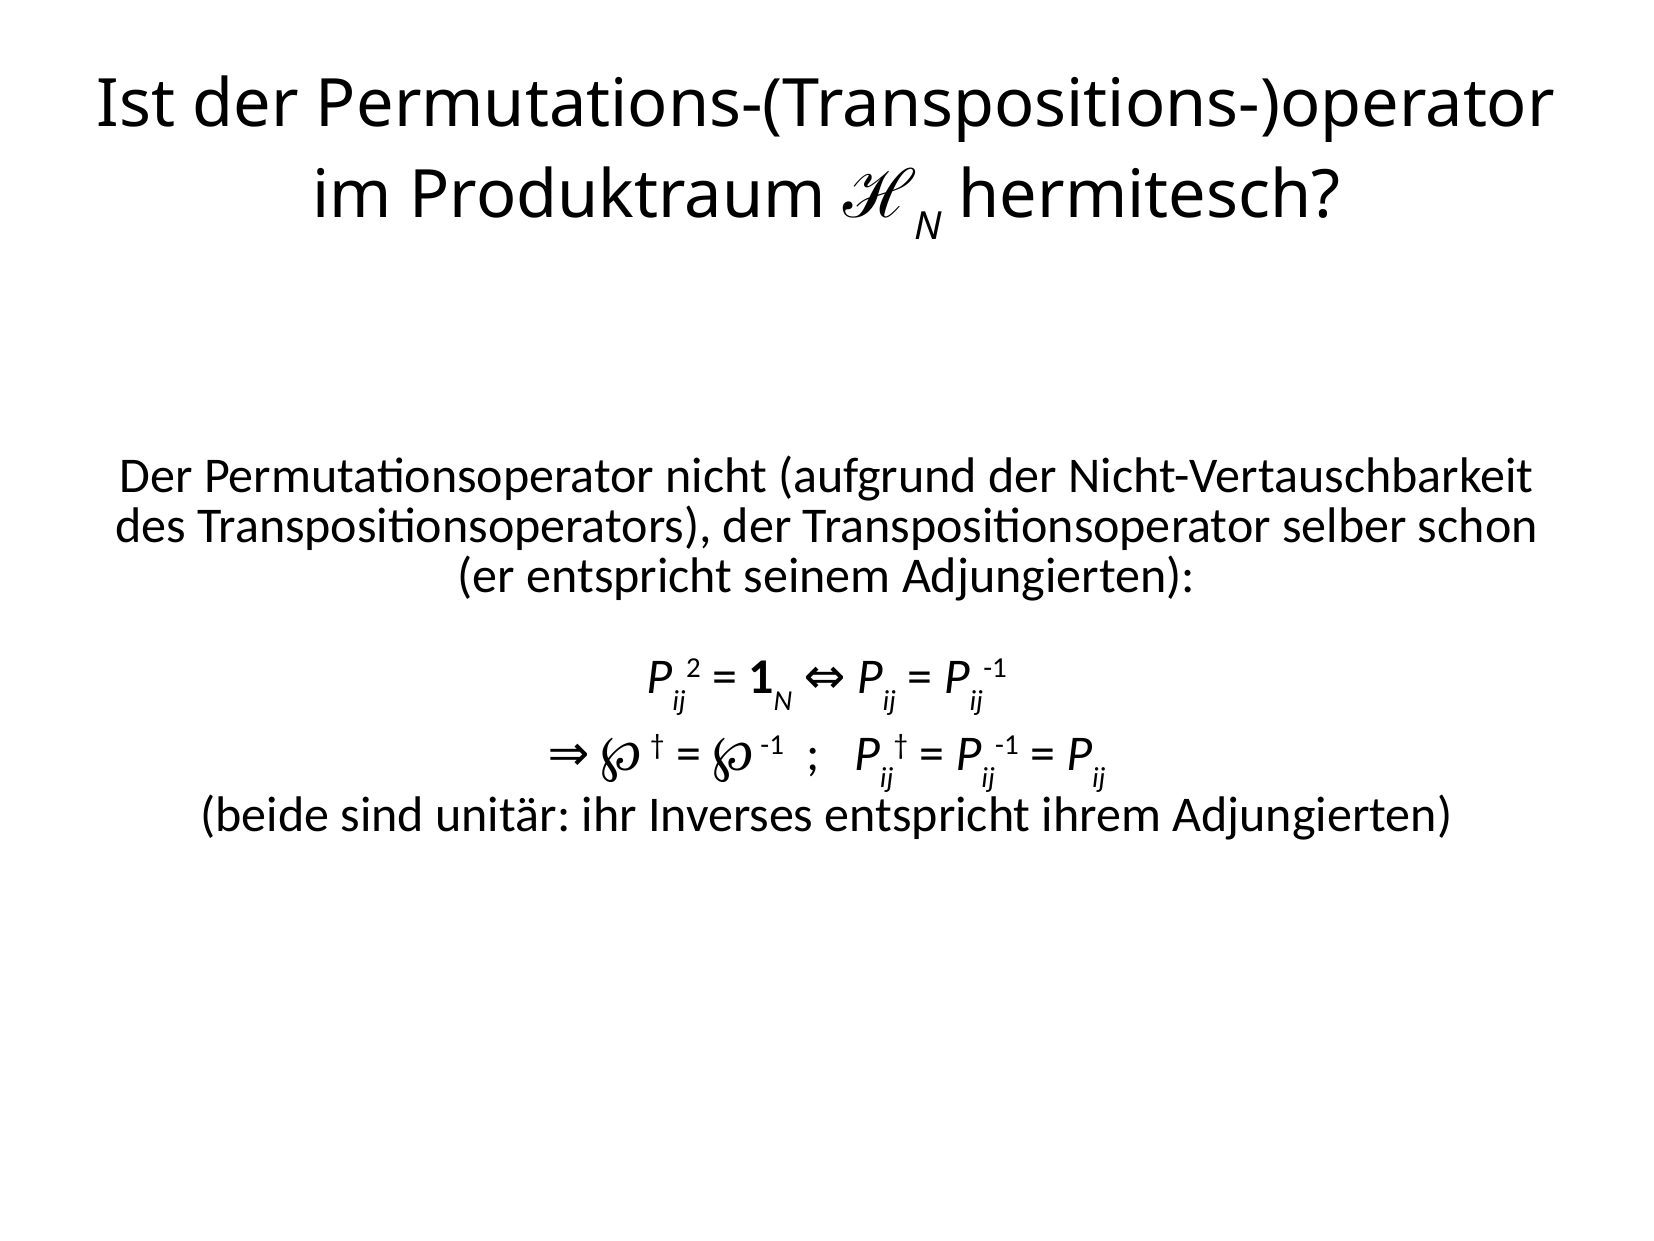

# Ist der Permutations-(Transpositions-)operator im Produktraum ℋN hermitesch?
Der Permutationsoperator nicht (aufgrund der Nicht-Vertauschbarkeit des Transpositionsoperators), der Transpositionsoperator selber schon (er entspricht seinem Adjungierten):
Pij2 = 1N ⇔ Pij = Pij-1
⇒ ℘ † = ℘ -1 ; 	 Pij† = Pij-1 = Pij
(beide sind unitär: ihr Inverses entspricht ihrem Adjungierten)